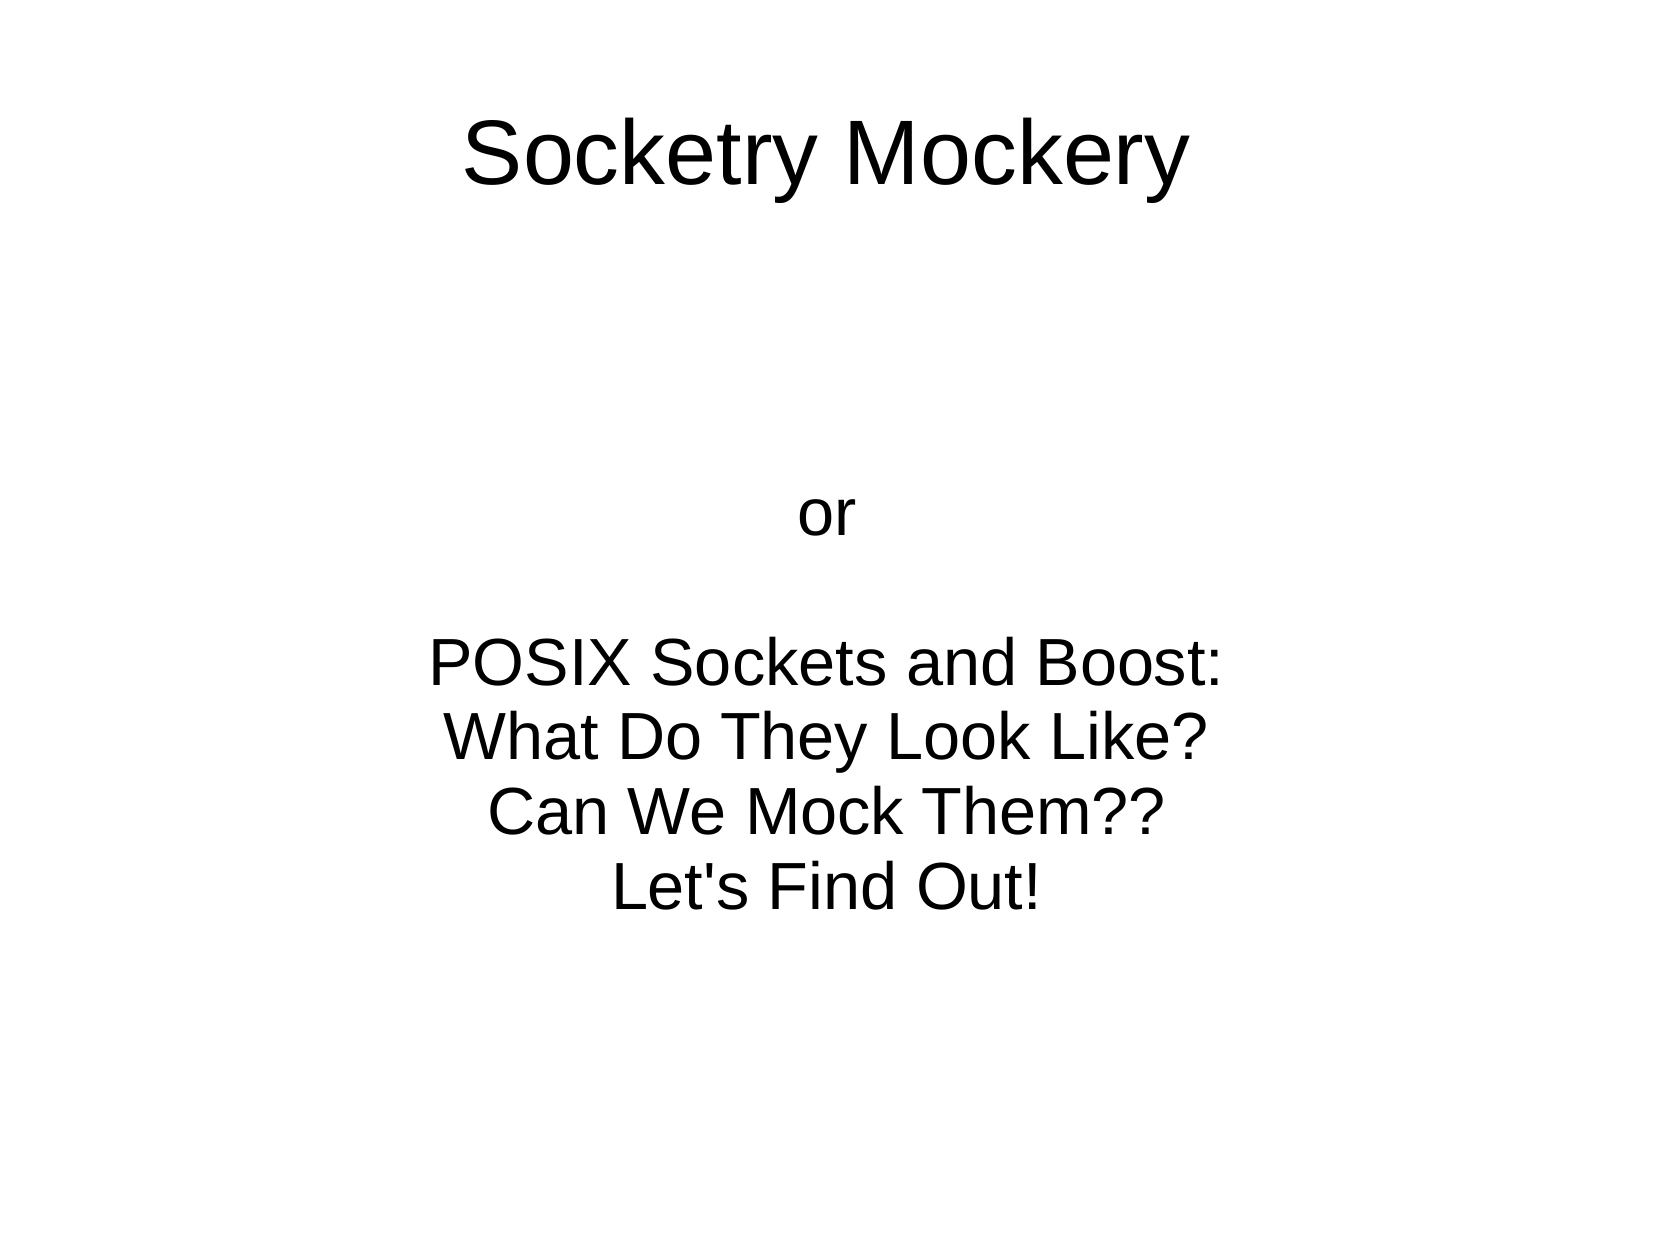

# Socketry Mockery
or
POSIX Sockets and Boost:
What Do They Look Like?
Can We Mock Them??
Let's Find Out!